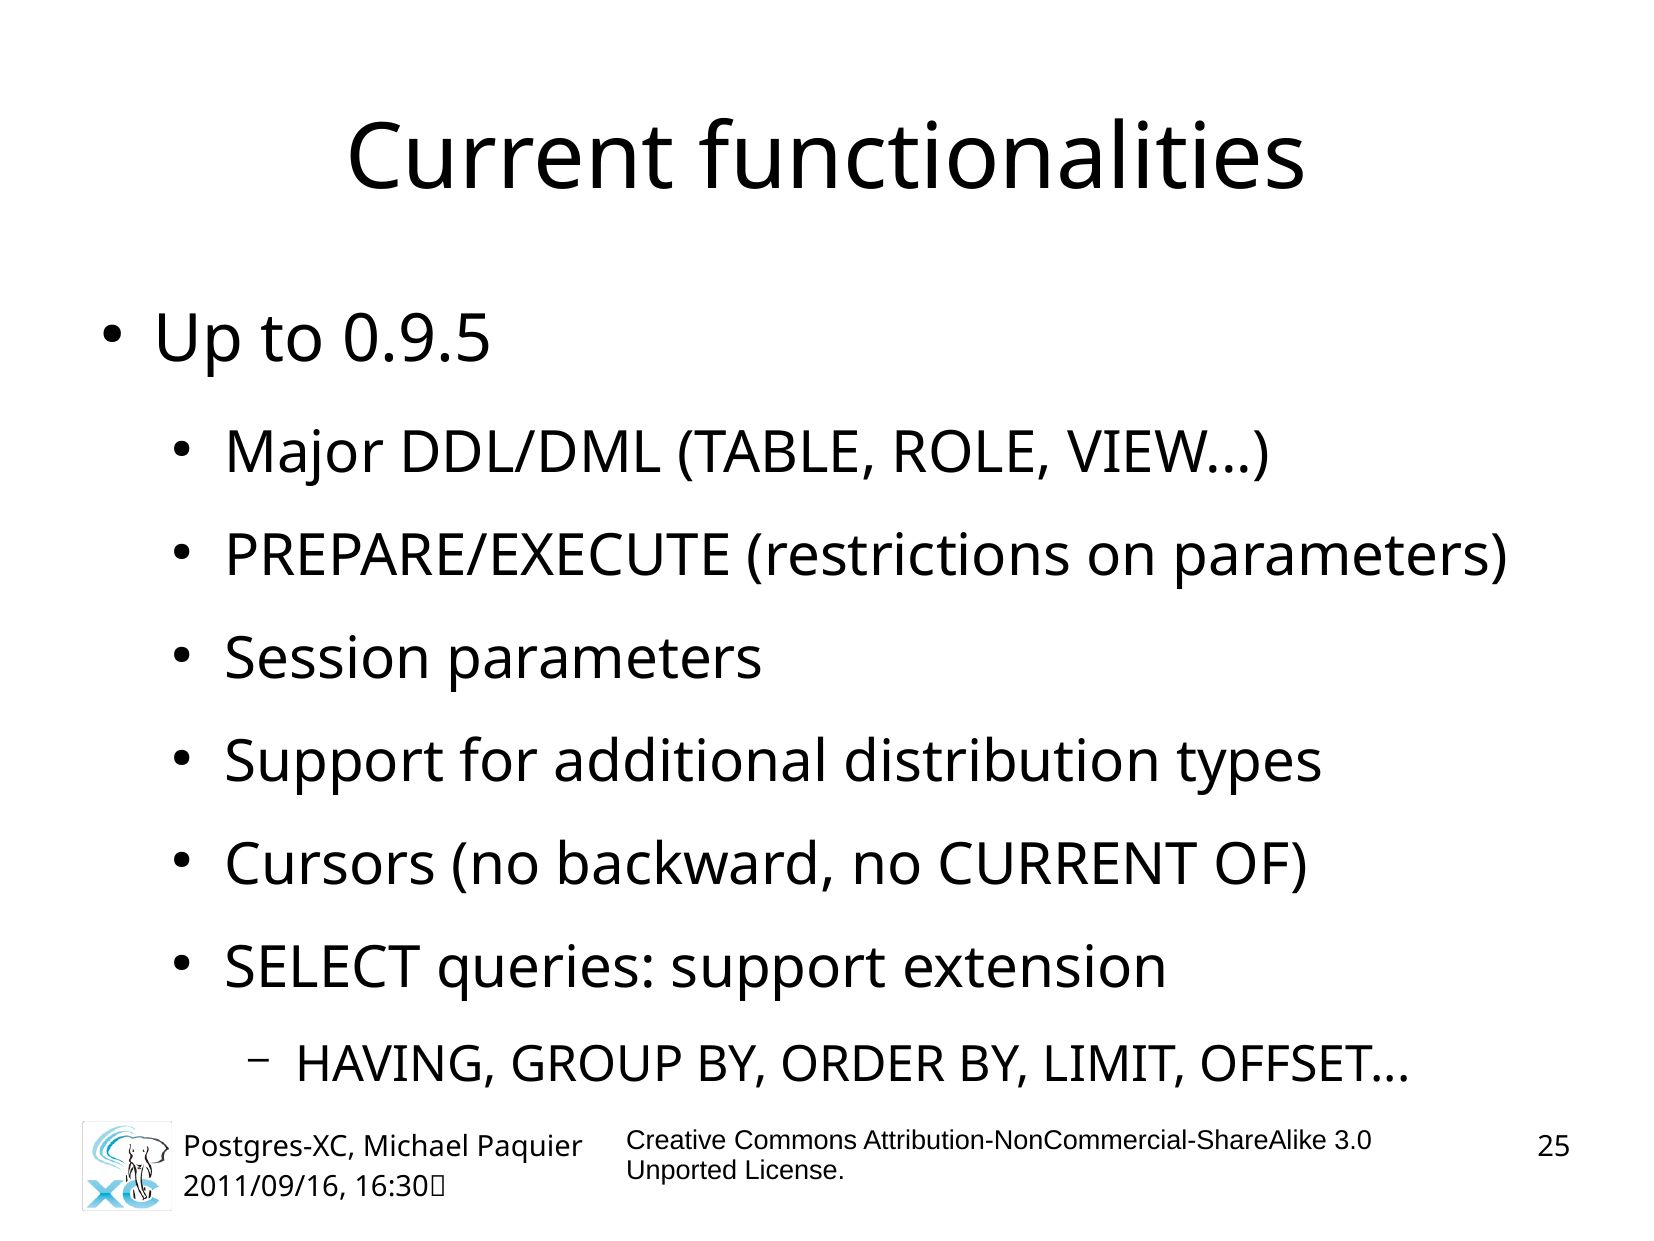

# Current functionalities
Up to 0.9.5
Major DDL/DML (TABLE, ROLE, VIEW...)
PREPARE/EXECUTE (restrictions on parameters)
Session parameters
Support for additional distribution types
Cursors (no backward, no CURRENT OF)
SELECT queries: support extension
HAVING, GROUP BY, ORDER BY, LIMIT, OFFSET...
25